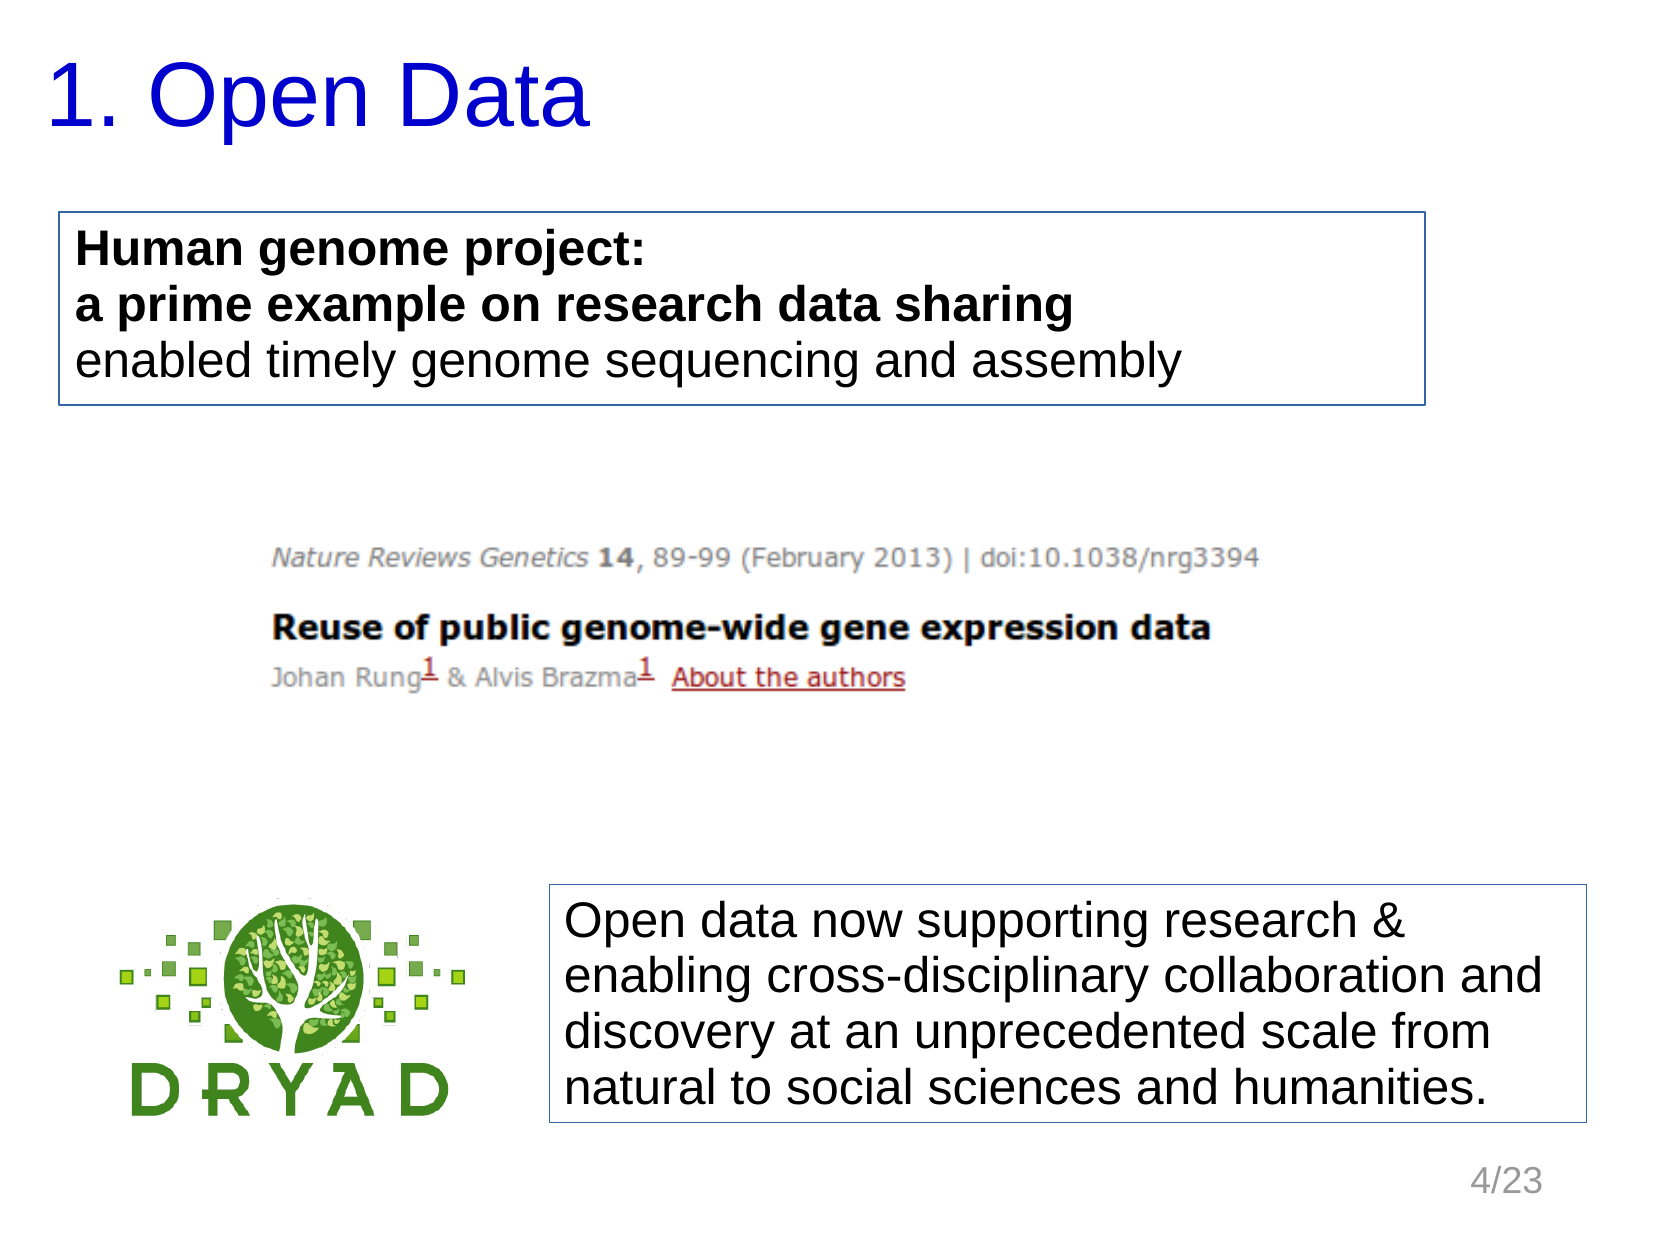

# 1. Open Data
Human genome project:
a prime example on research data sharing
enabled timely genome sequencing and assembly
Open data now supporting research & enabling cross-disciplinary collaboration and discovery at an unprecedented scale from natural to social sciences and humanities.